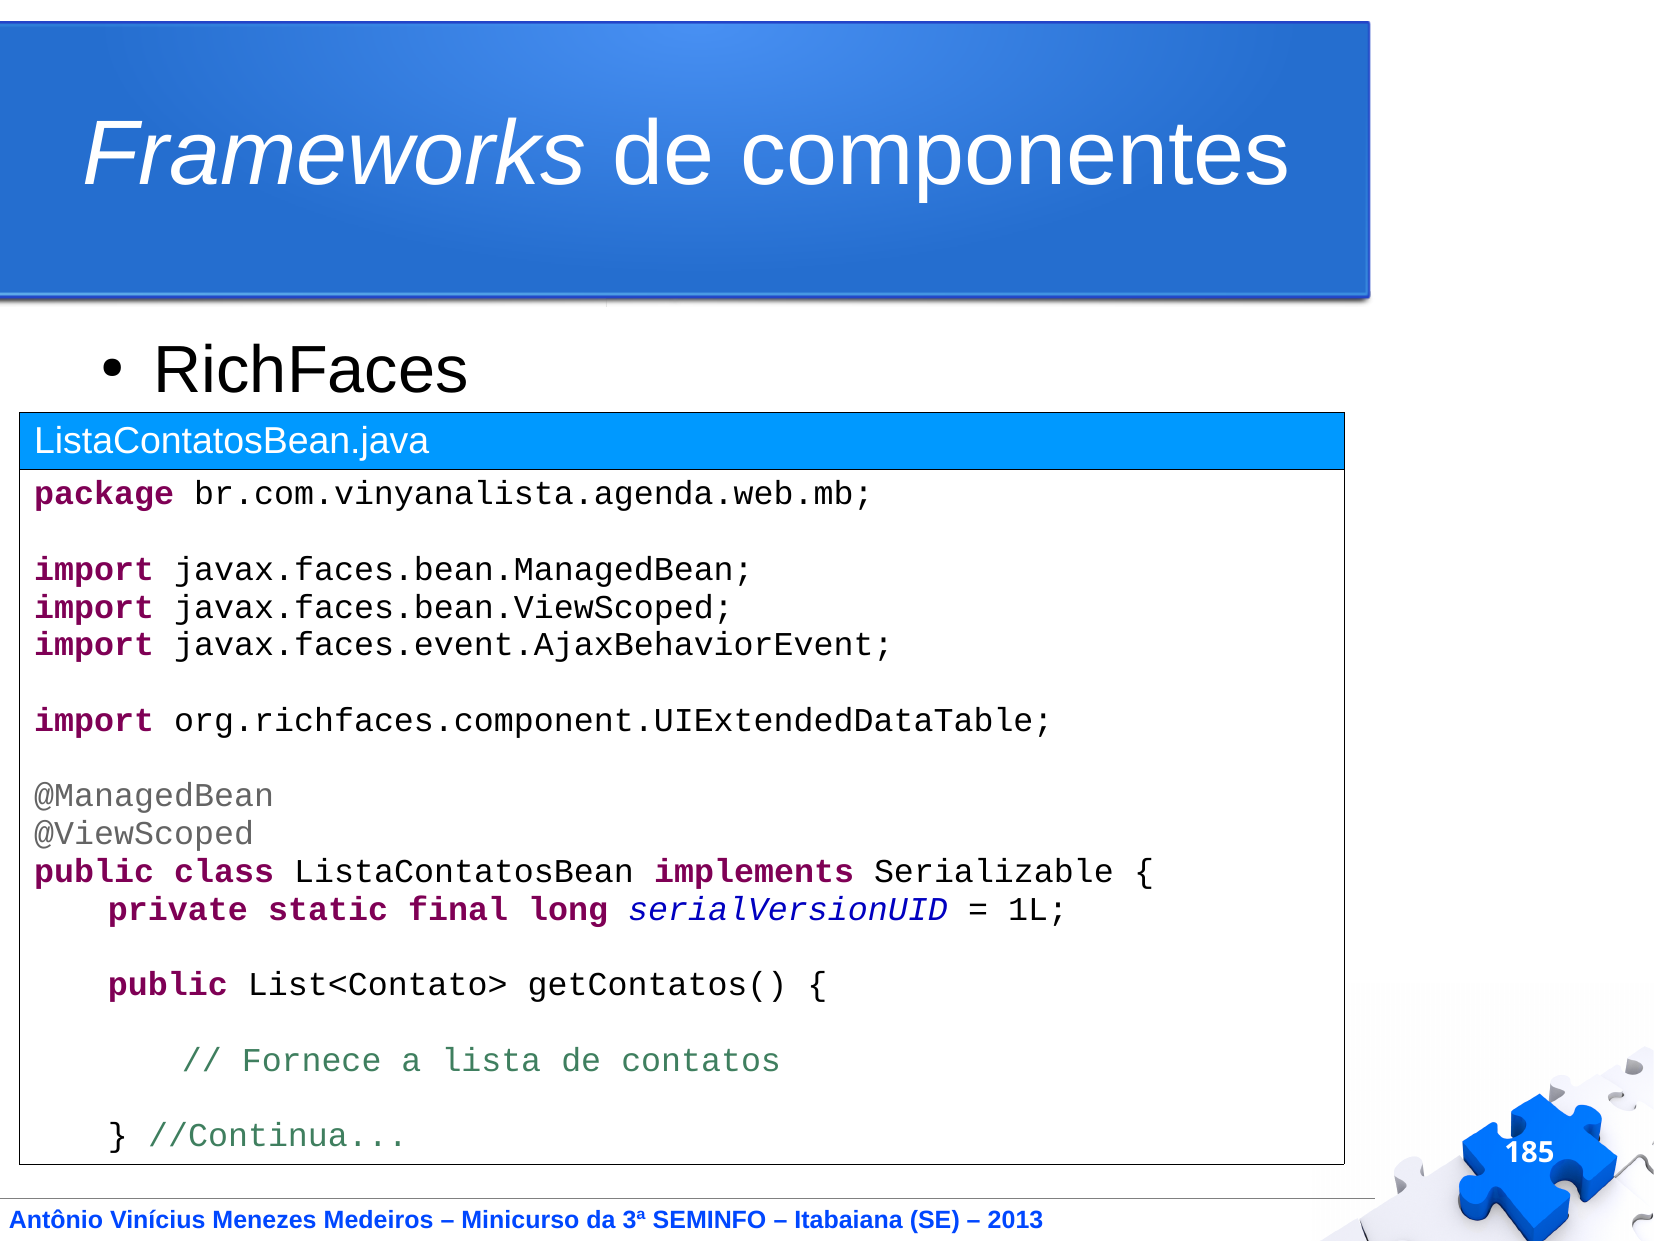

# Frameworks de componentes
RichFaces
| ListaContatosBean.java |
| --- |
| package br.com.vinyanalista.agenda.web.mb; import javax.faces.bean.ManagedBean; import javax.faces.bean.ViewScoped; import javax.faces.event.AjaxBehaviorEvent; import org.richfaces.component.UIExtendedDataTable; @ManagedBean @ViewScoped public class ListaContatosBean implements Serializable { private static final long serialVersionUID = 1L; public List<Contato> getContatos() { // Fornece a lista de contatos } //Continua... |
185